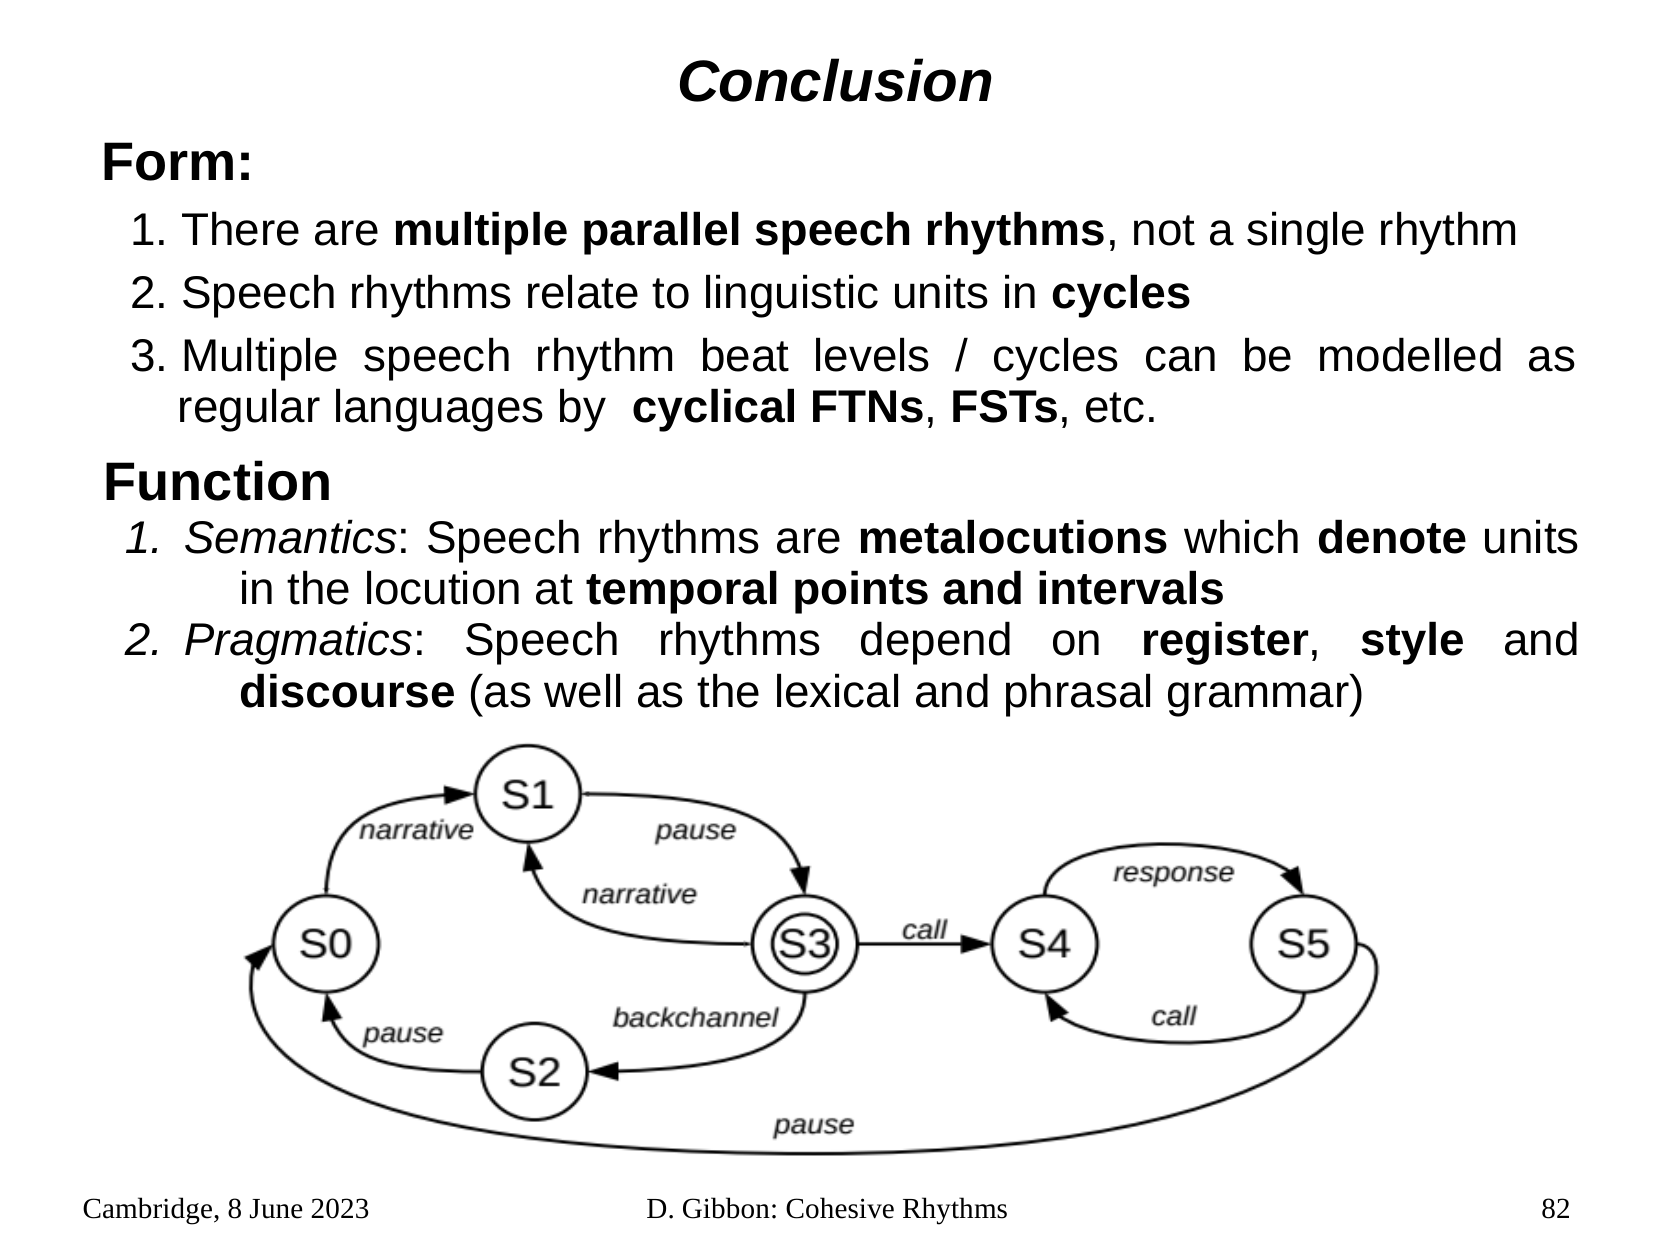

# Conclusion
Form:
There are multiple parallel speech rhythms, not a single rhythm
Speech rhythms relate to linguistic units in cycles
Multiple speech rhythm beat levels / cycles can be modelled as regular languages by cyclical FTNs, FSTs, etc.
Function
Semantics: Speech rhythms are metalocutions which denote units in the locution at temporal points and intervals
Pragmatics: Speech rhythms depend on register, style and discourse (as well as the lexical and phrasal grammar)
Cambridge, 8 June 2023
D. Gibbon: Cohesive Rhythms
82